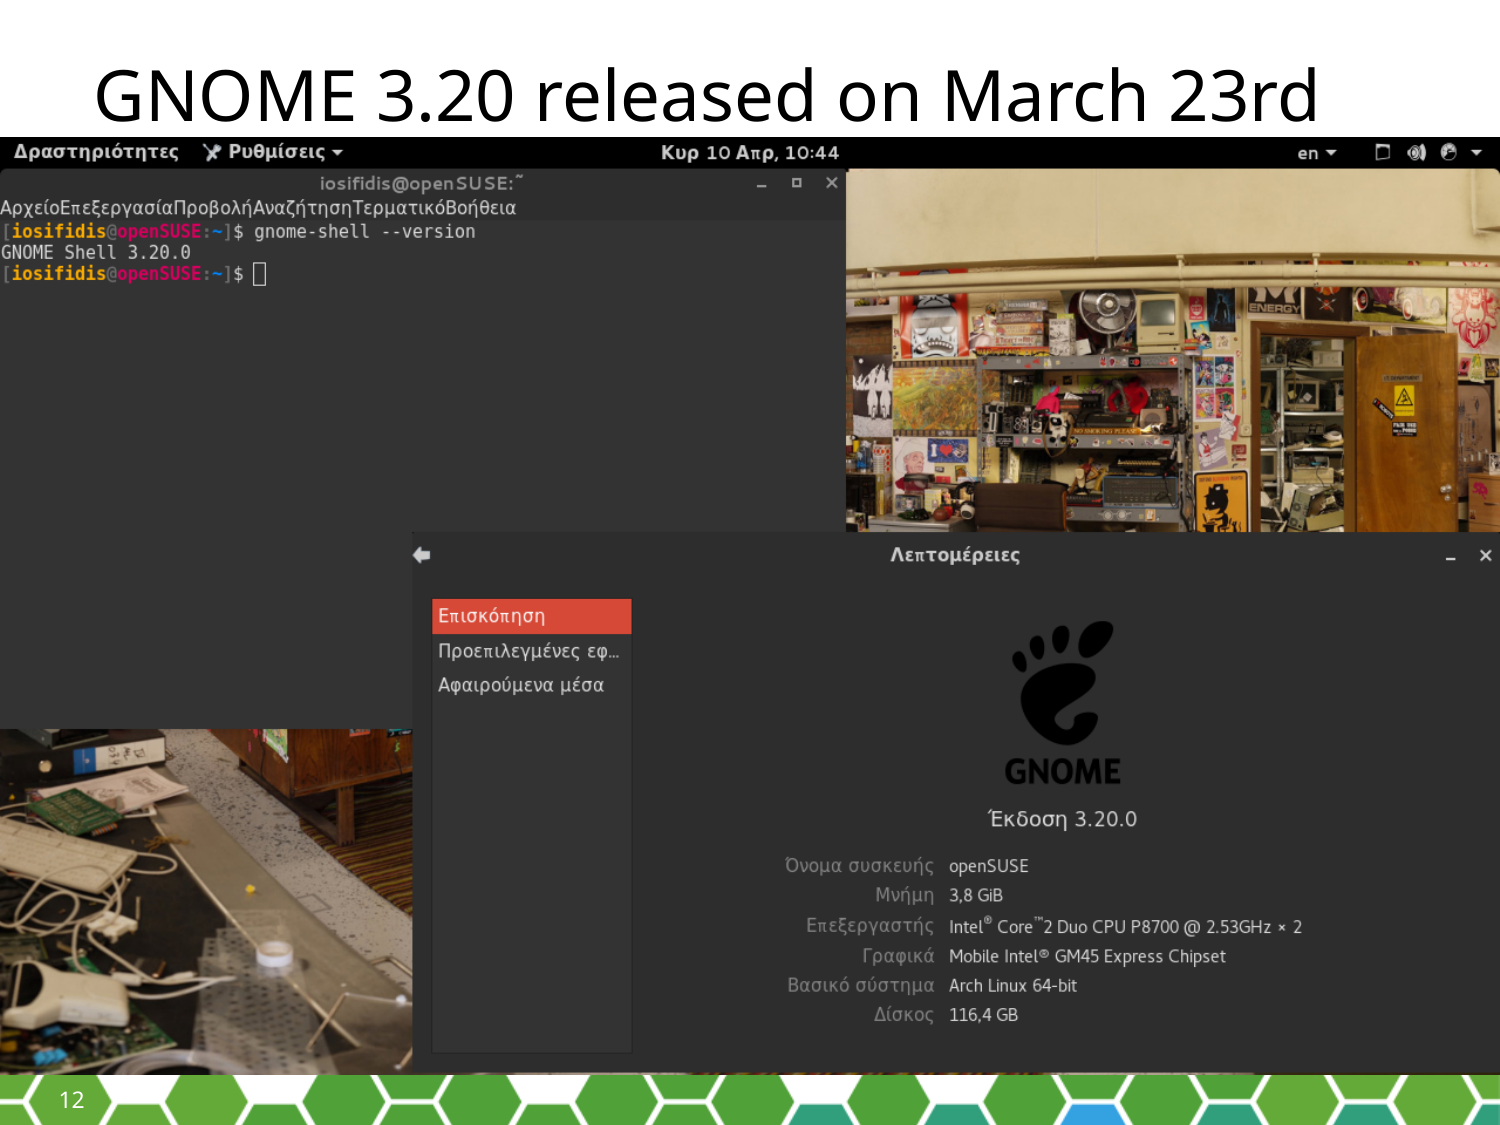

# GNOME 3.20 released on March 23rd